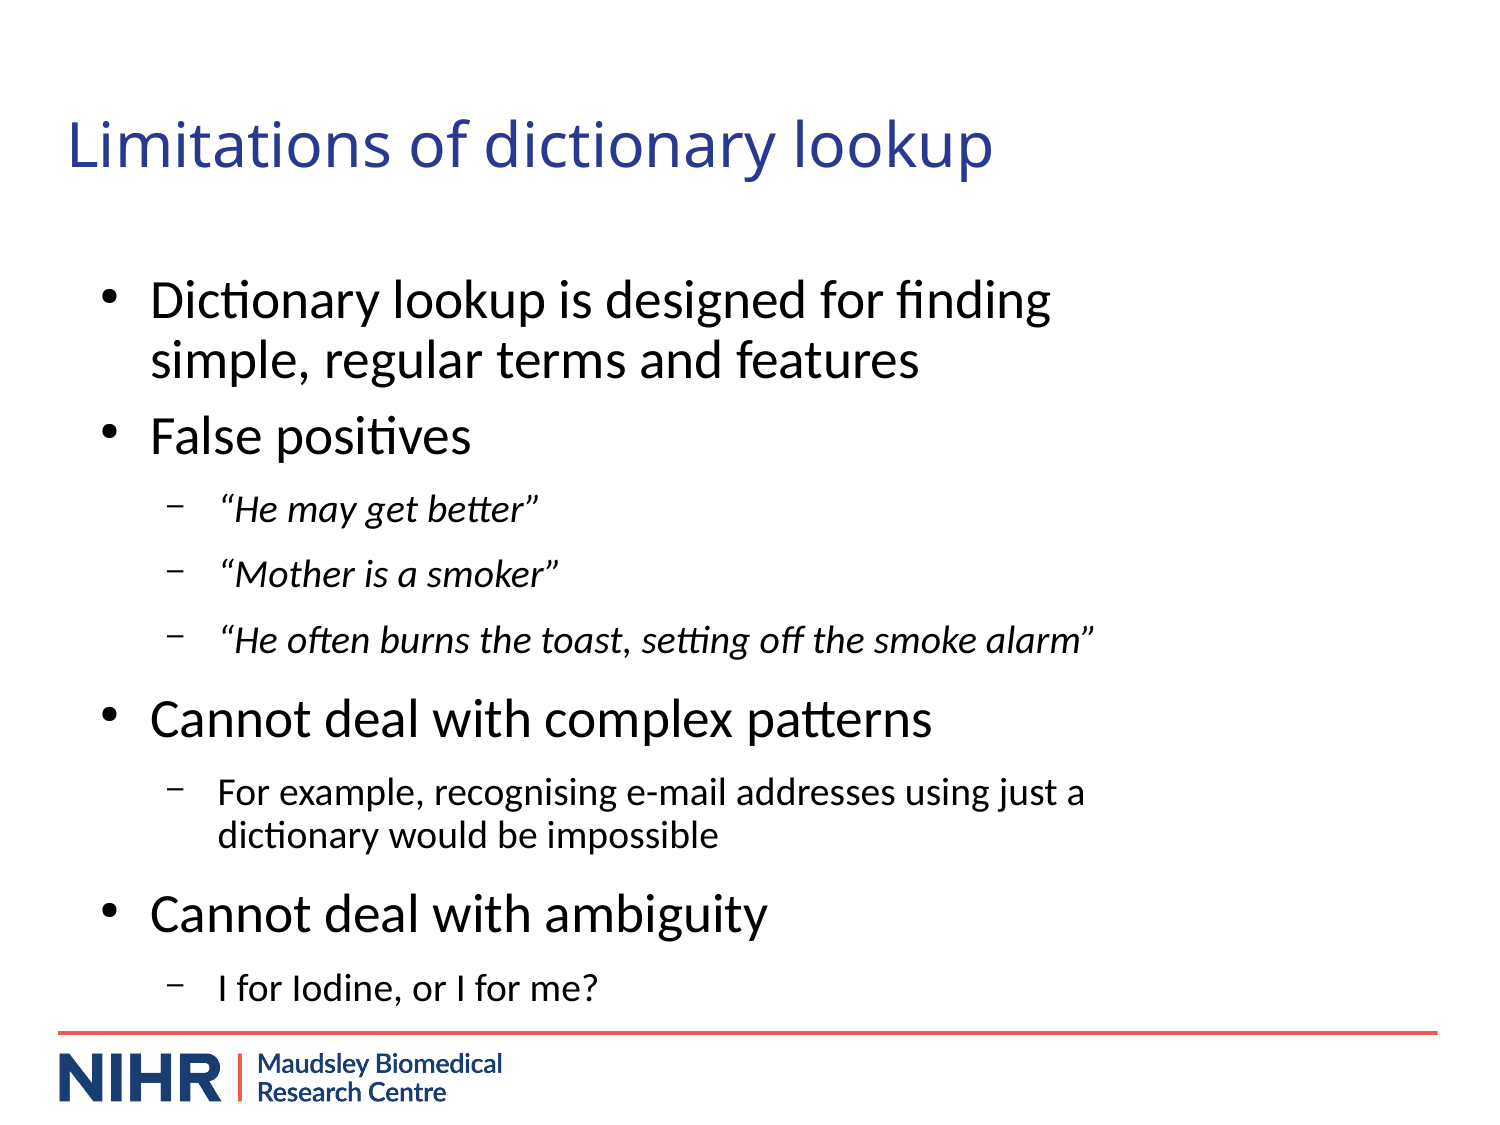

Limitations of dictionary lookup
# Dictionary lookup is designed for finding simple, regular terms and features
False positives
“He may get better”
“Mother is a smoker”
“He often burns the toast, setting off the smoke alarm”
Cannot deal with complex patterns
For example, recognising e-mail addresses using just a dictionary would be impossible
Cannot deal with ambiguity
I for Iodine, or I for me?